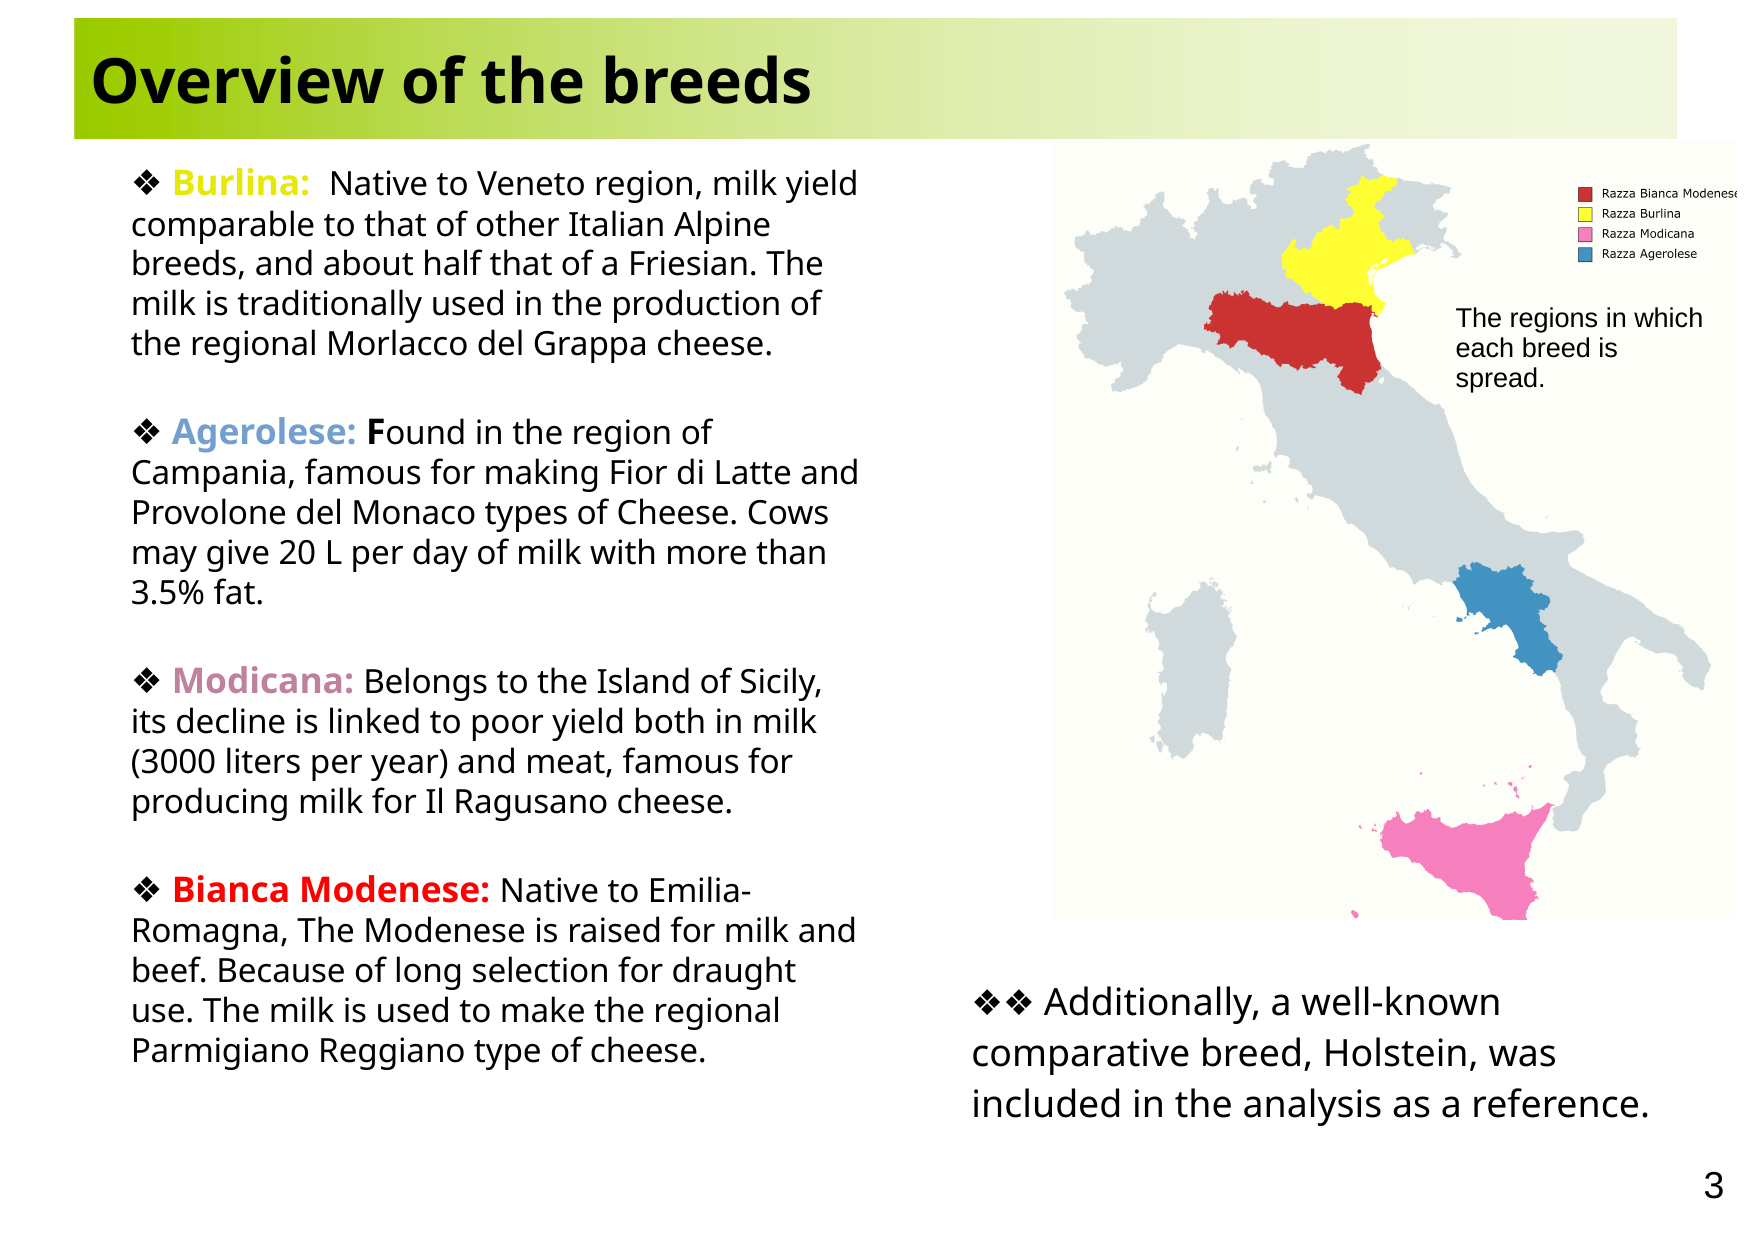

# Overview of the breeds
❖ Burlina: Native to Veneto region, milk yield comparable to that of other Italian Alpine breeds, and about half that of a Friesian. The milk is traditionally used in the production of the regional Morlacco del Grappa cheese.
❖ Agerolese: Found in the region of Campania, famous for making Fior di Latte and Provolone del Monaco types of Cheese. Cows may give 20 L per day of milk with more than 3.5% fat.
❖ Modicana: Belongs to the Island of Sicily, its decline is linked to poor yield both in milk (3000 liters per year) and meat, famous for producing milk for Il Ragusano cheese.
❖ Bianca Modenese: Native to Emilia-Romagna, The Modenese is raised for milk and beef. Because of long selection for draught use. The milk is used to make the regional Parmigiano Reggiano type of cheese.
The regions in which each breed is spread.
❖❖ Additionally, a well-known comparative breed, Holstein, was included in the analysis as a reference.
3